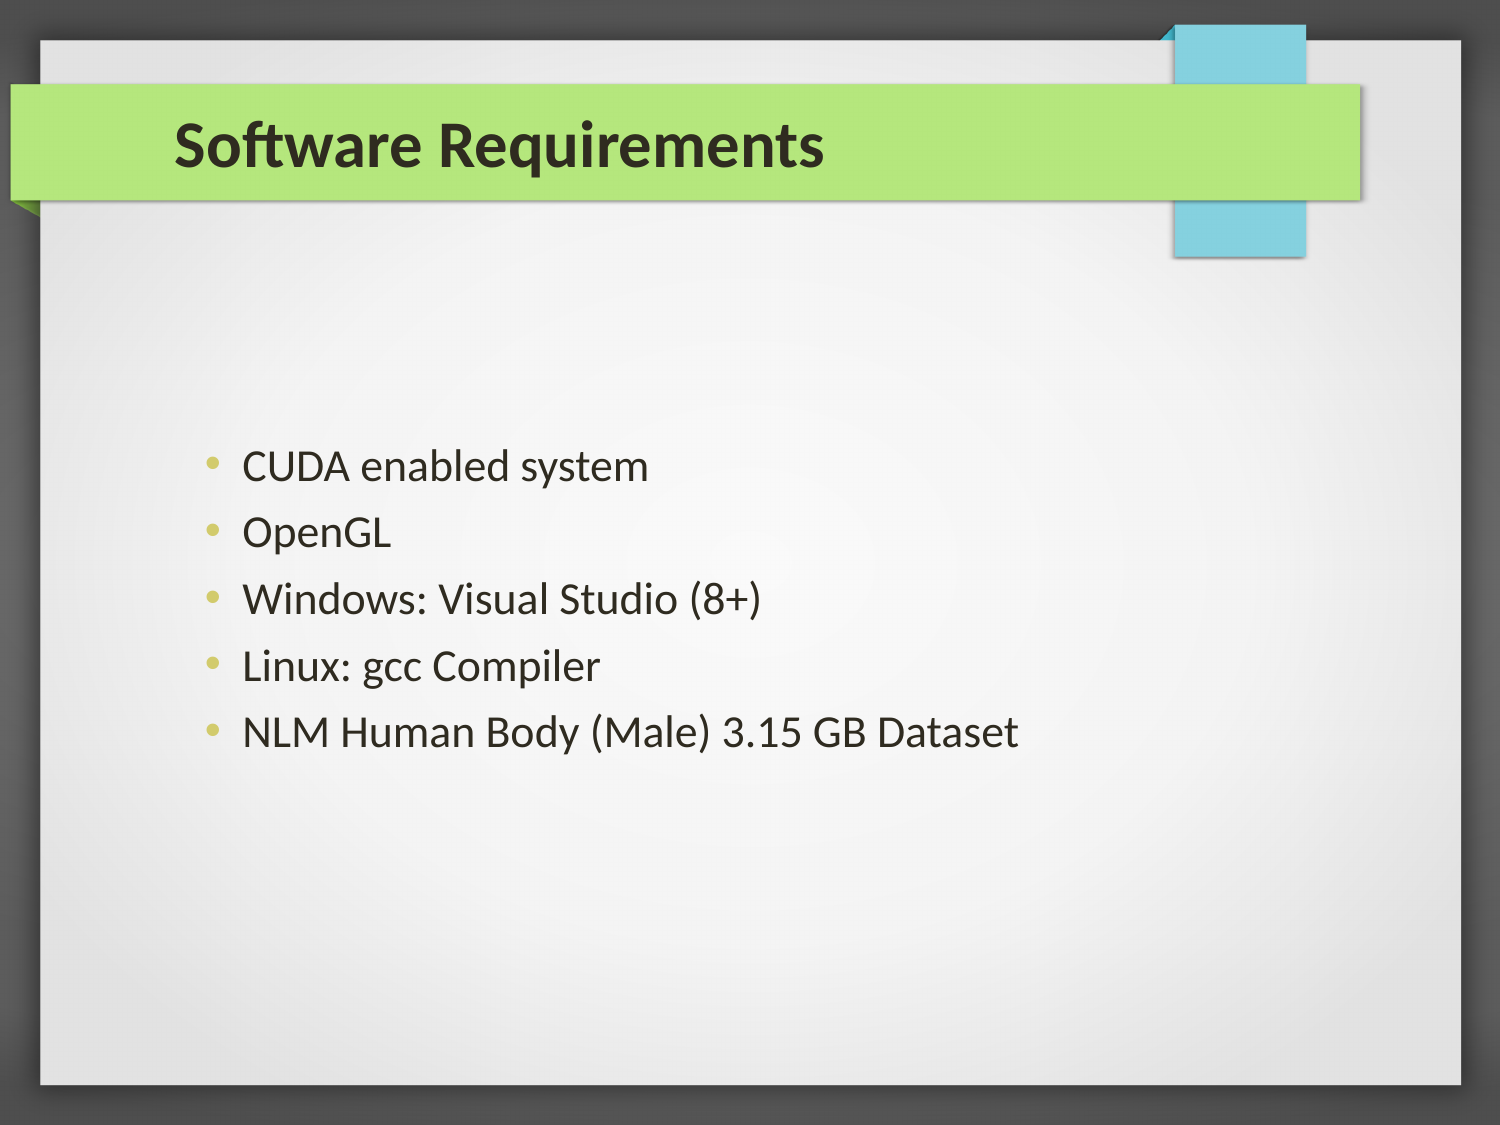

#
Software Requirements
CUDA enabled system
OpenGL
Windows: Visual Studio (8+)
Linux: gcc Compiler
NLM Human Body (Male) 3.15 GB Dataset